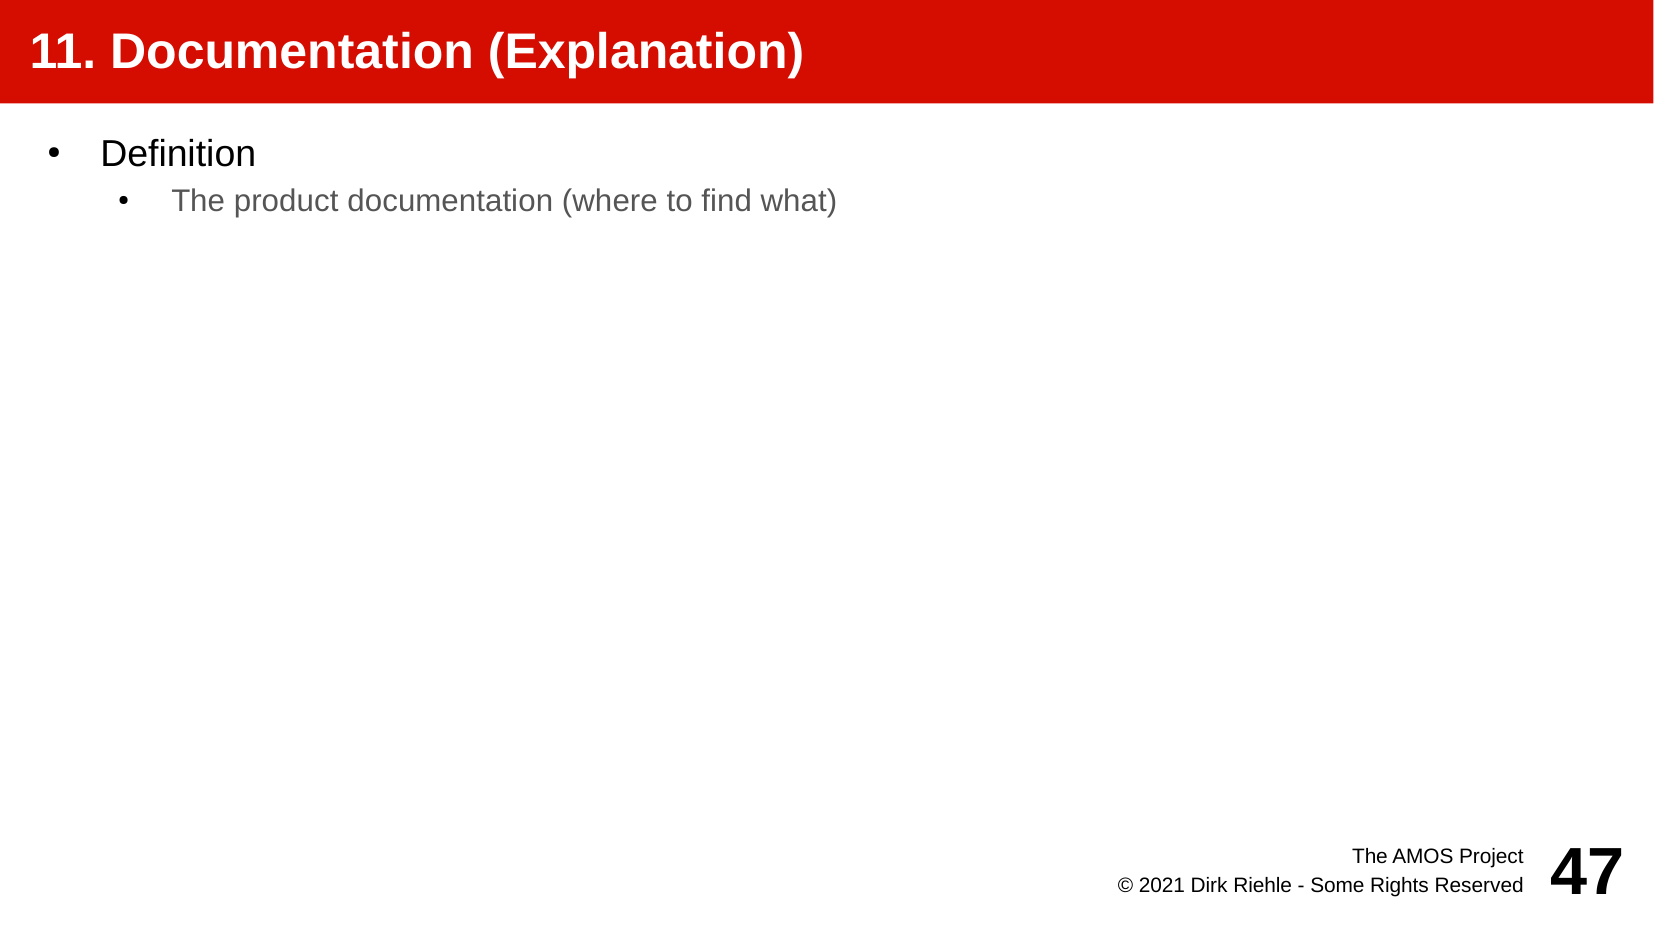

# 11. Documentation (Explanation)
Definition
The product documentation (where to find what)
The AMOS Project
47
© 2021 Dirk Riehle - Some Rights Reserved